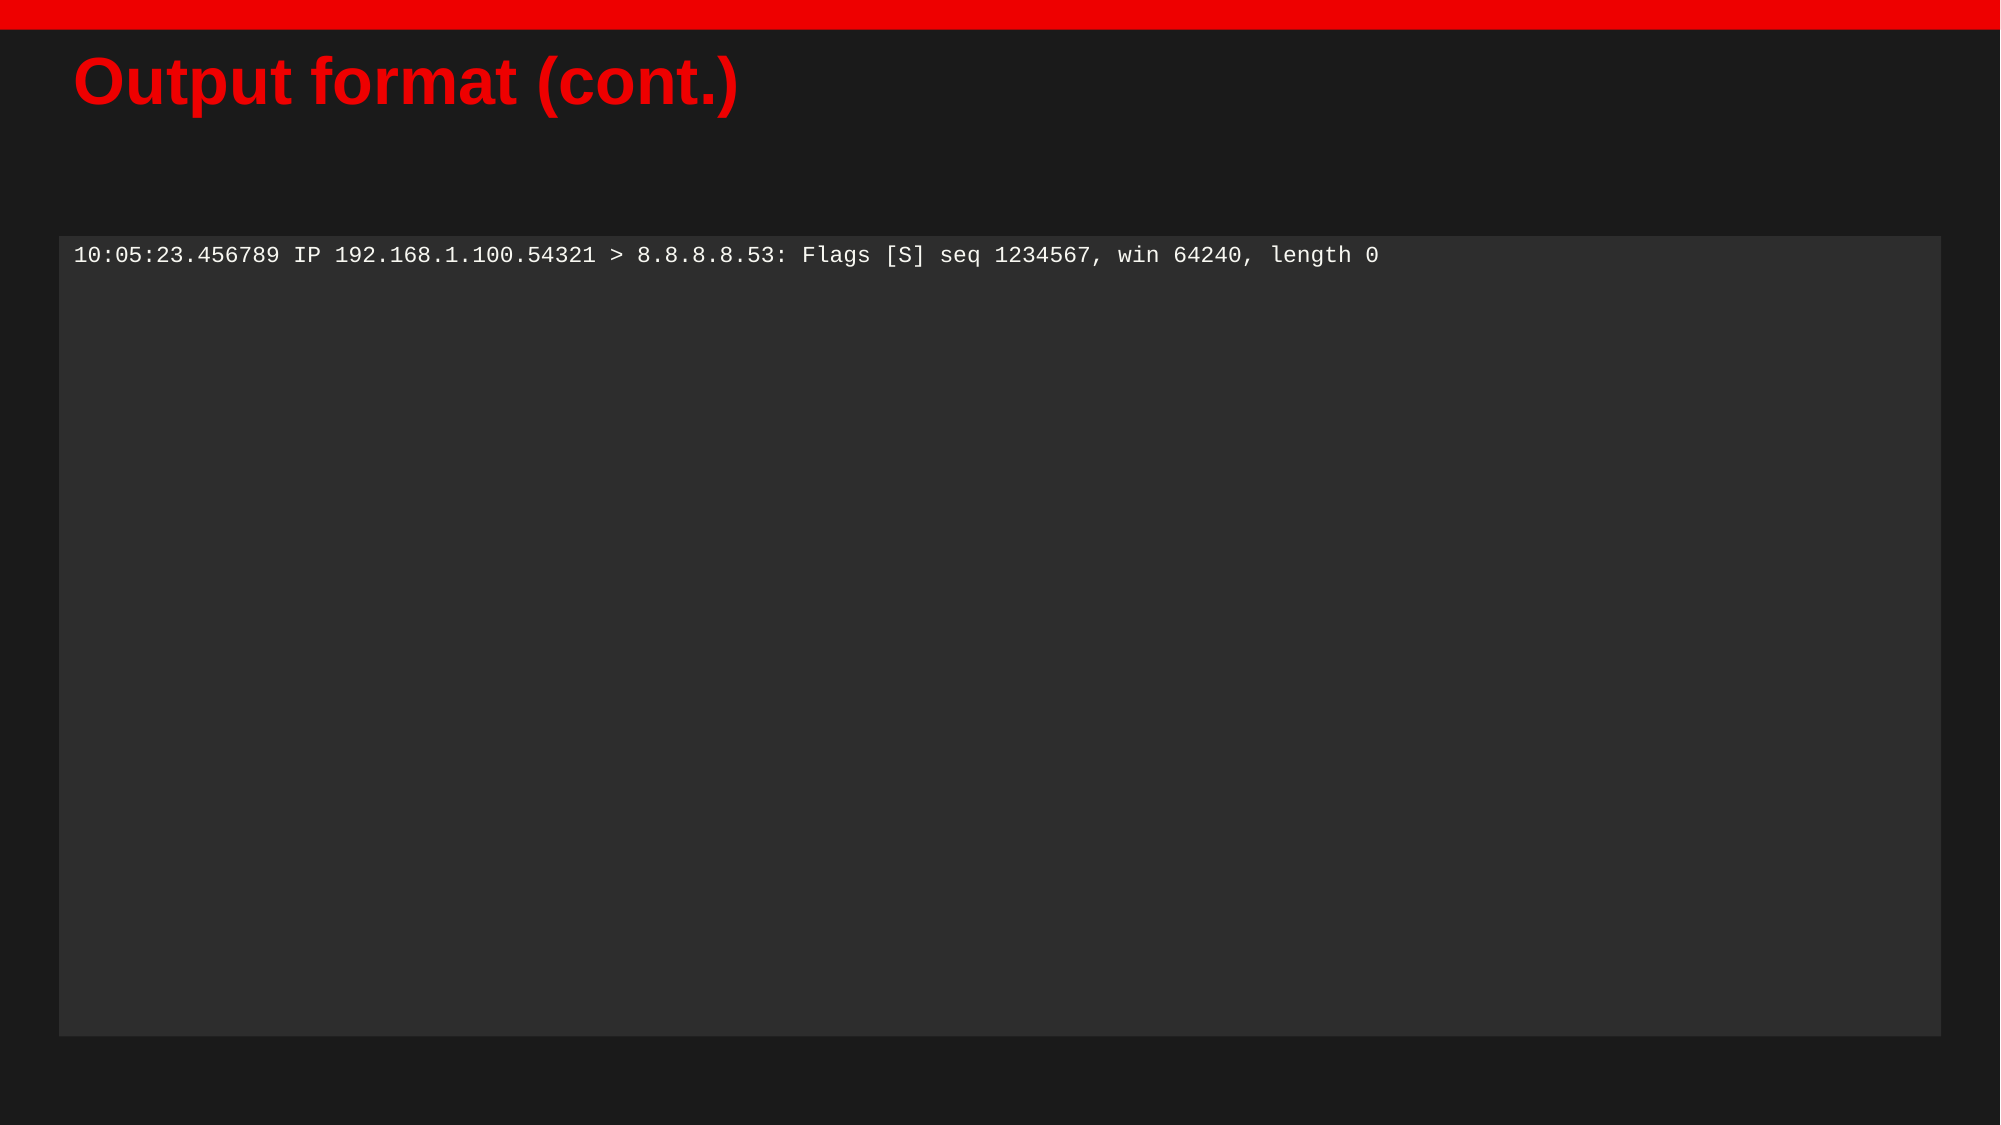

Output format (cont.)
10:05:23.456789 IP 192.168.1.100.54321 > 8.8.8.8.53: Flags [S] seq 1234567, win 64240, length 0